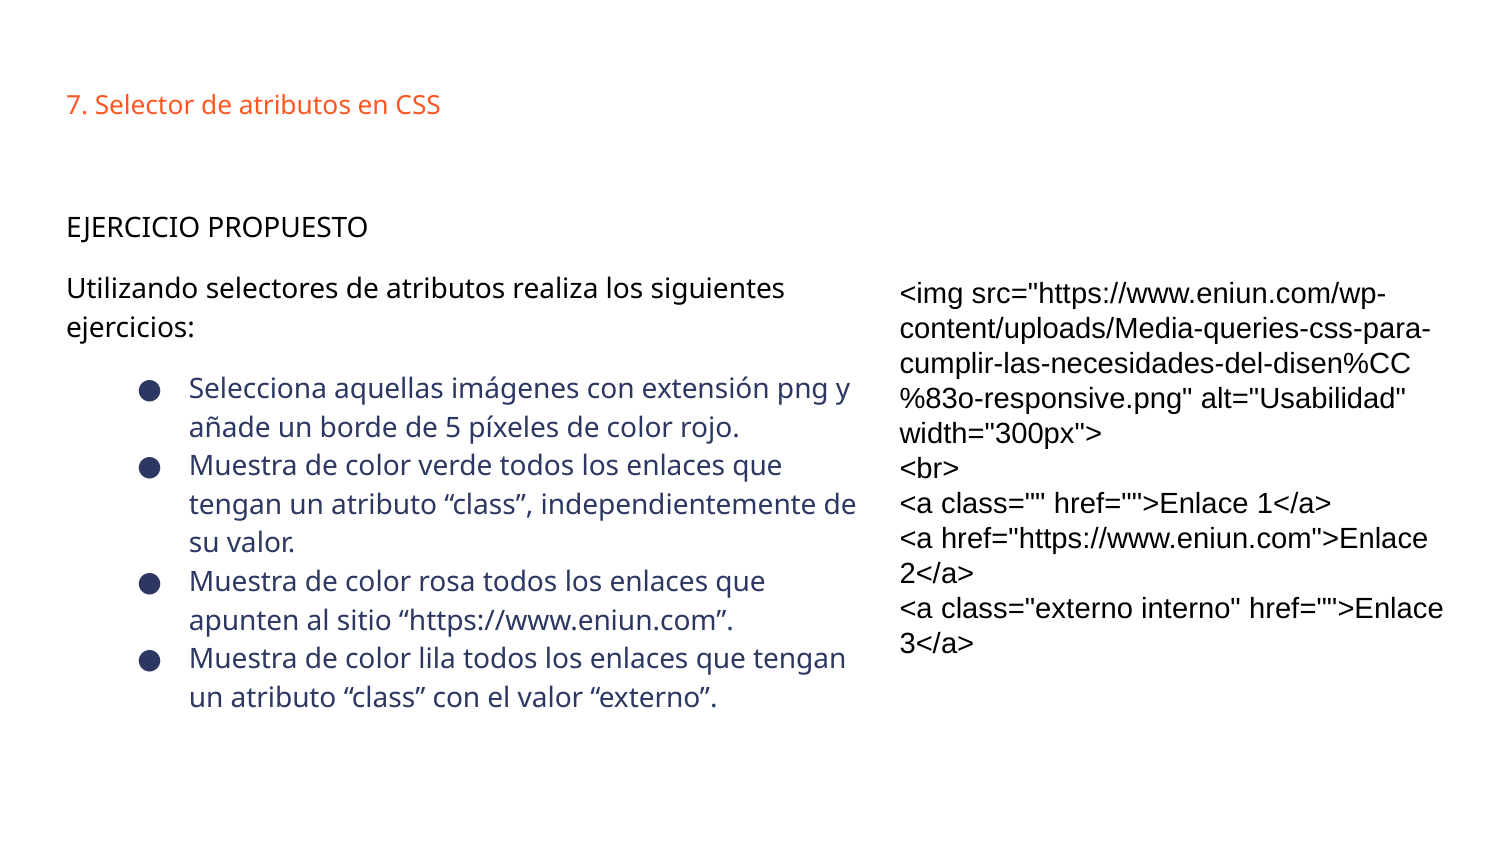

# 7. Selector de atributos en CSS
EJERCICIO PROPUESTO
Utilizando selectores de atributos realiza los siguientes ejercicios:
Selecciona aquellas imágenes con extensión png y añade un borde de 5 píxeles de color rojo.
Muestra de color verde todos los enlaces que tengan un atributo “class”, independientemente de su valor.
Muestra de color rosa todos los enlaces que apunten al sitio “https://www.eniun.com”.
Muestra de color lila todos los enlaces que tengan un atributo “class” con el valor “externo”.
<img src="https://www.eniun.com/wp-content/uploads/Media-queries-css-para-cumplir-las-necesidades-del-disen%CC%83o-responsive.png" alt="Usabilidad" width="300px">
<br>
<a class="" href="">Enlace 1</a>
<a href="https://www.eniun.com">Enlace 2</a>
<a class="externo interno" href="">Enlace 3</a>